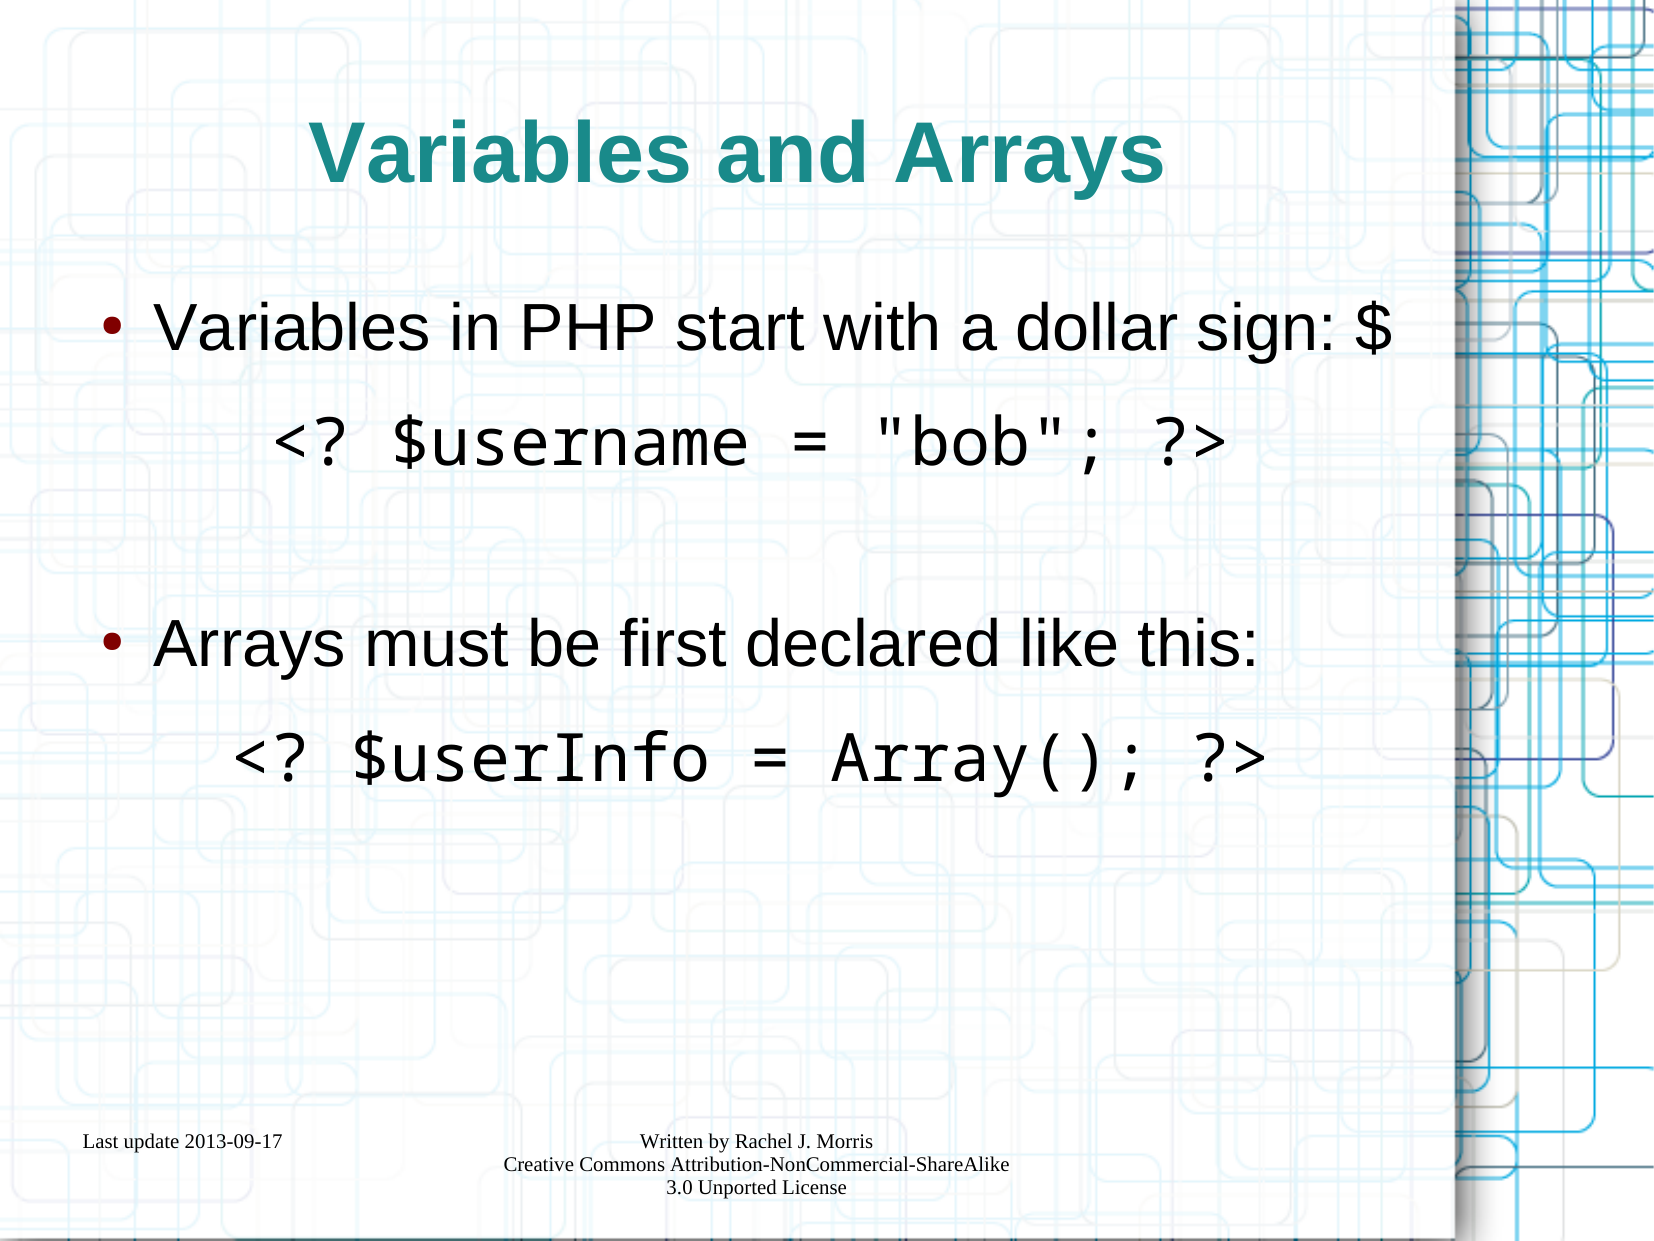

# Variables and Arrays
Variables in PHP start with a dollar sign: $
<? $username = "bob"; ?>
Arrays must be first declared like this:
<? $userInfo = Array(); ?>